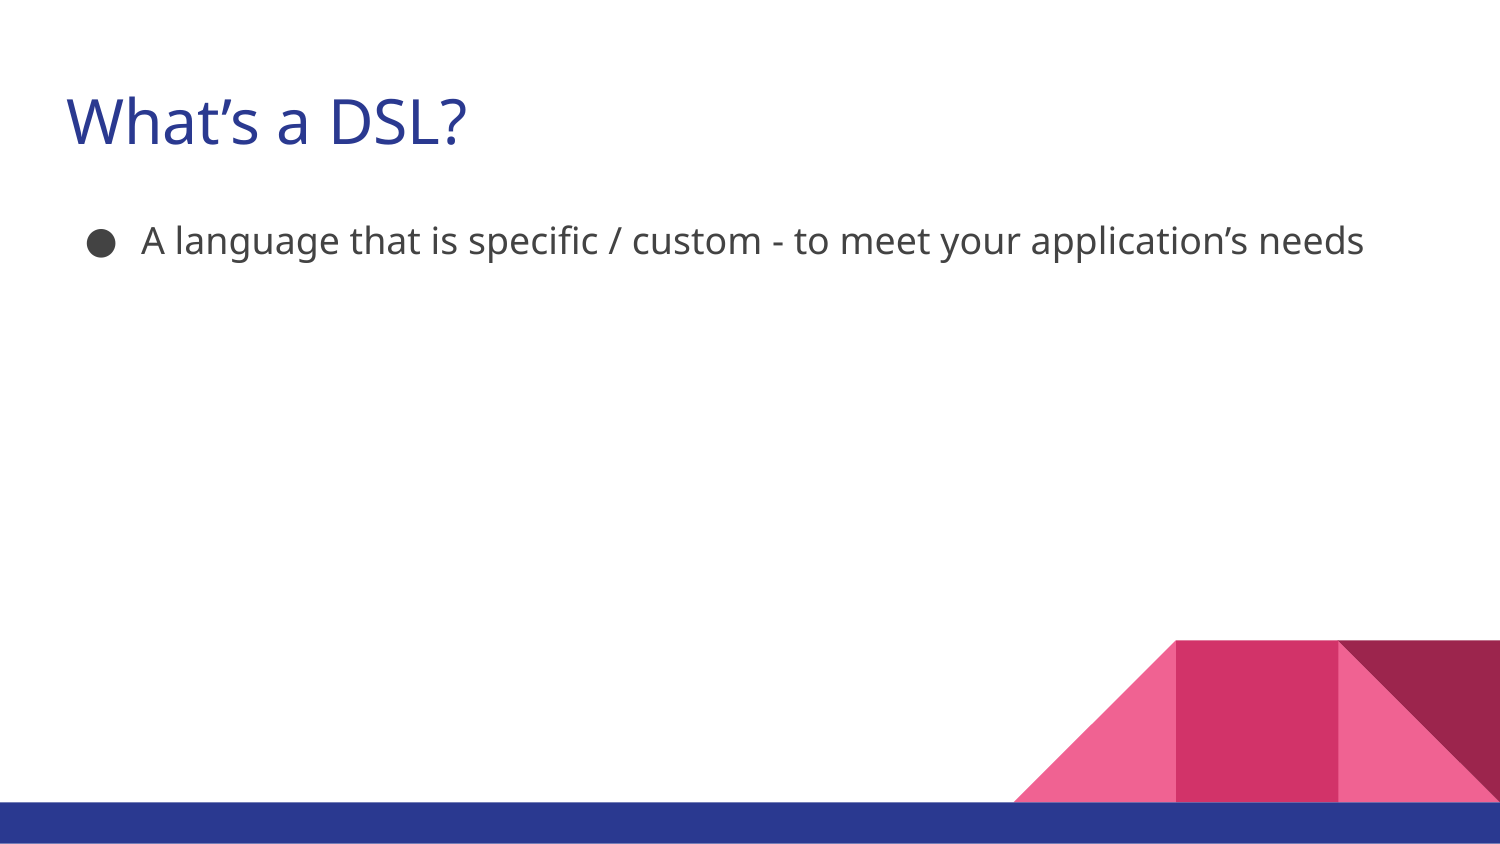

# What’s a DSL?
A language that is specific / custom - to meet your application’s needs